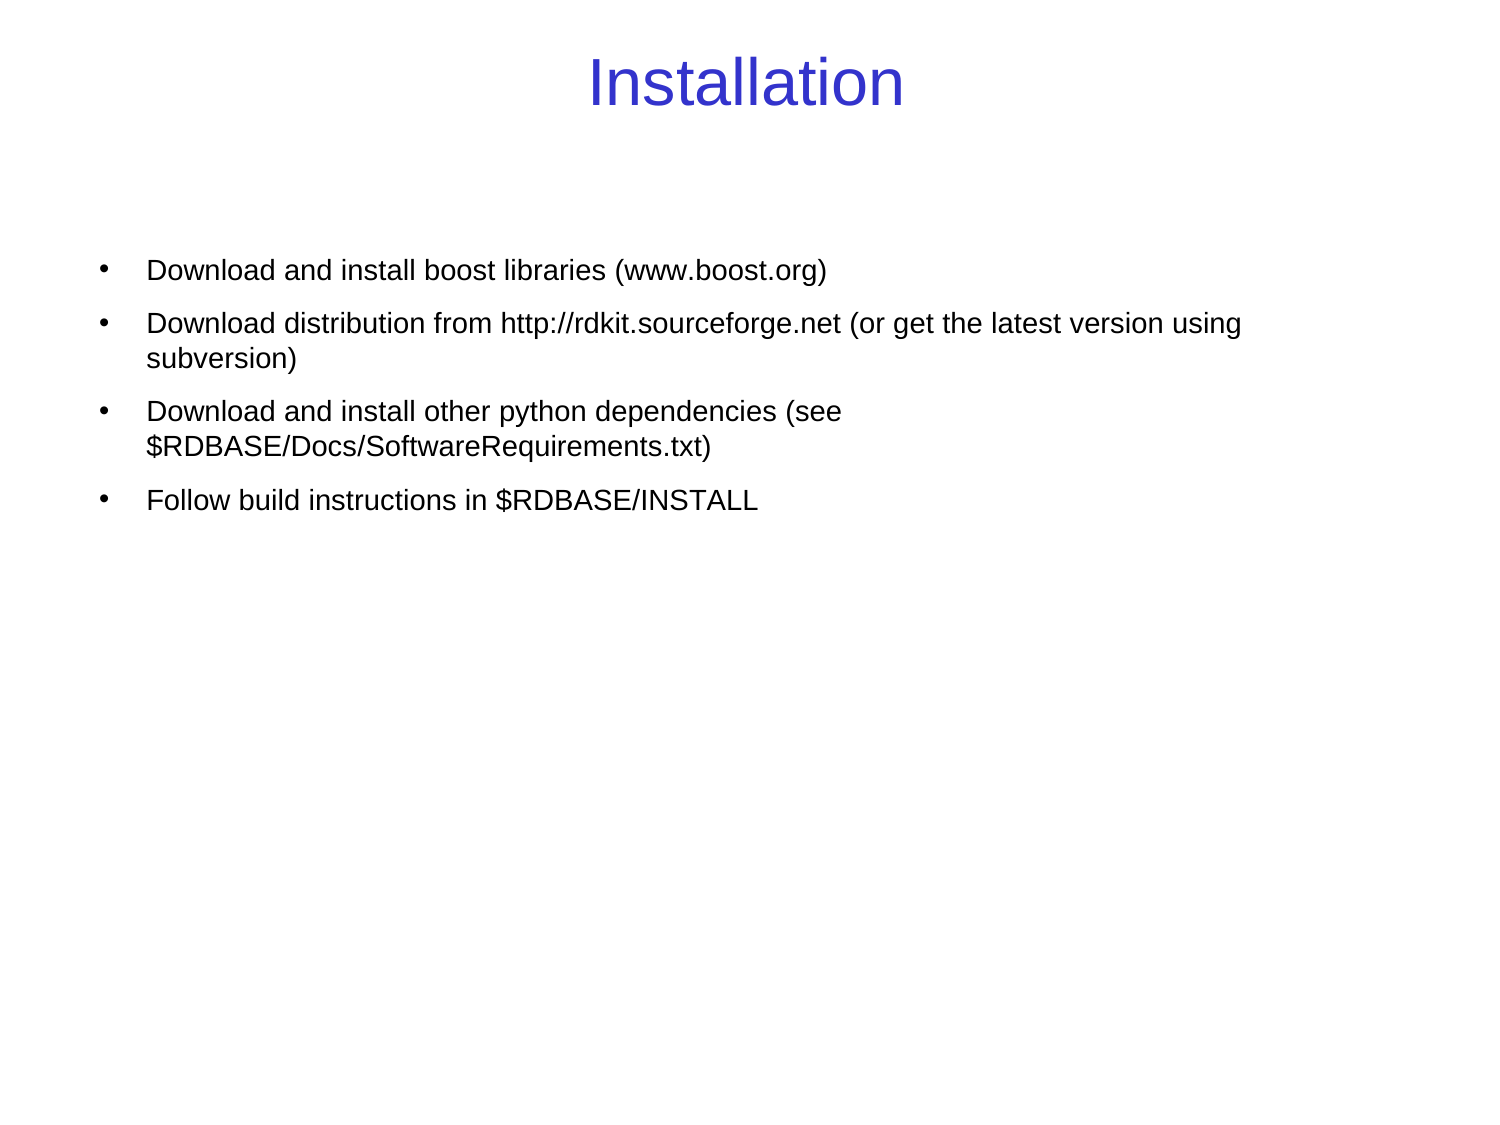

# Installation
Download and install boost libraries (www.boost.org)
Download distribution from http://rdkit.sourceforge.net (or get the latest version using subversion)
Download and install other python dependencies (see $RDBASE/Docs/SoftwareRequirements.txt)
Follow build instructions in $RDBASE/INSTALL